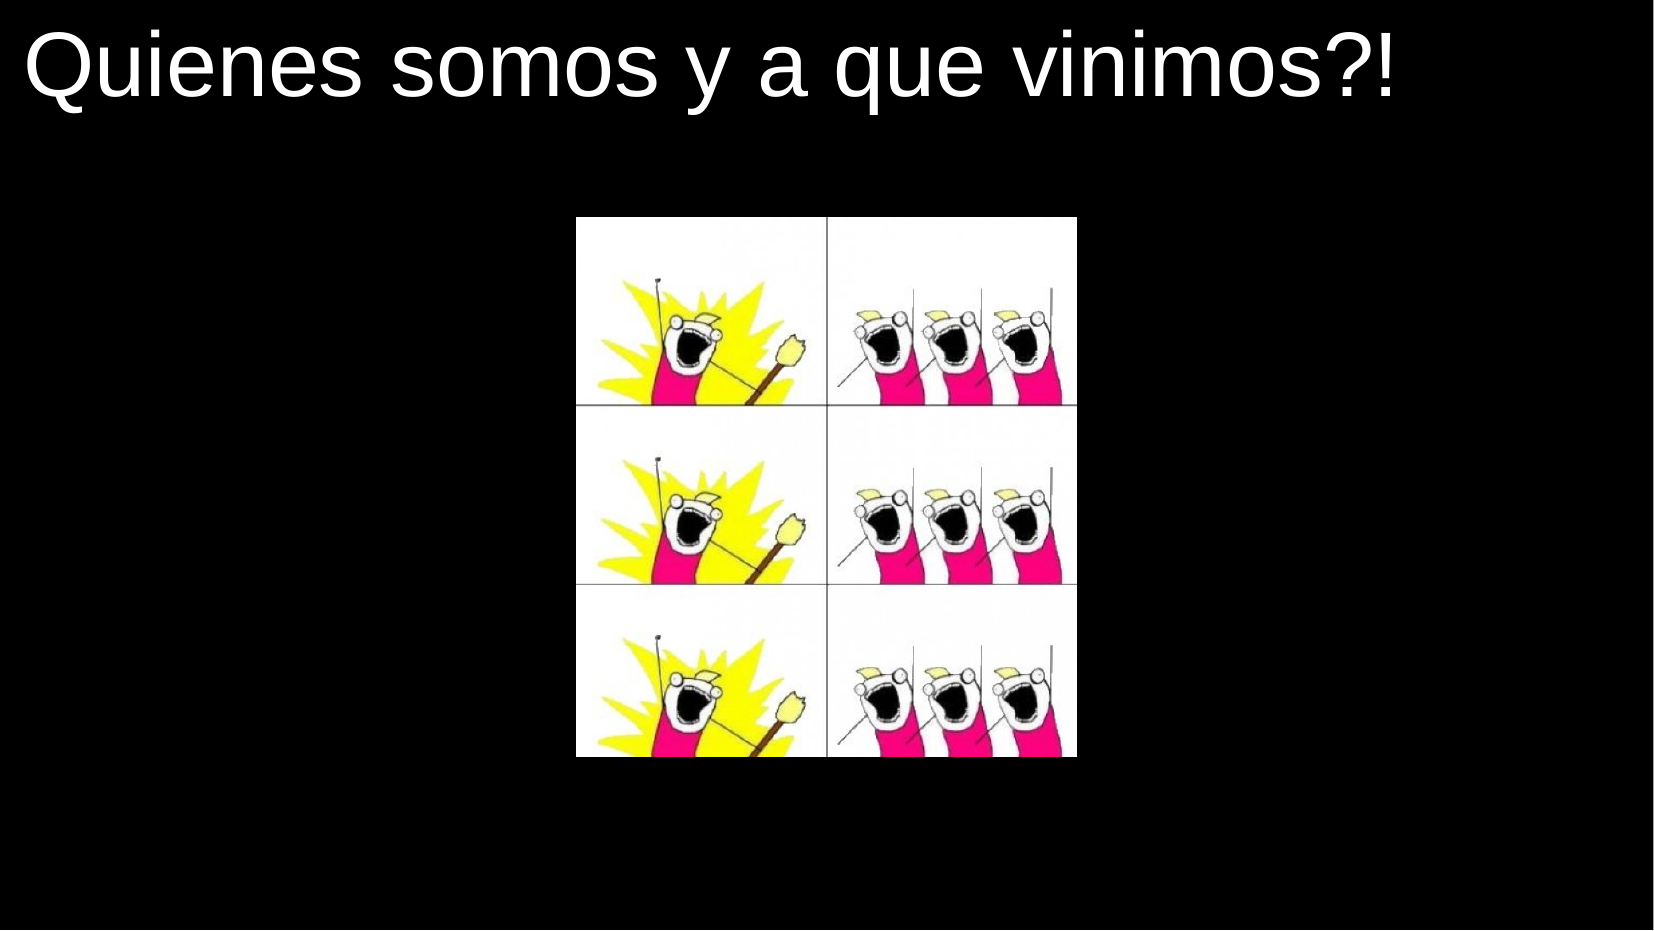

# Quienes somos y a que vinimos?!